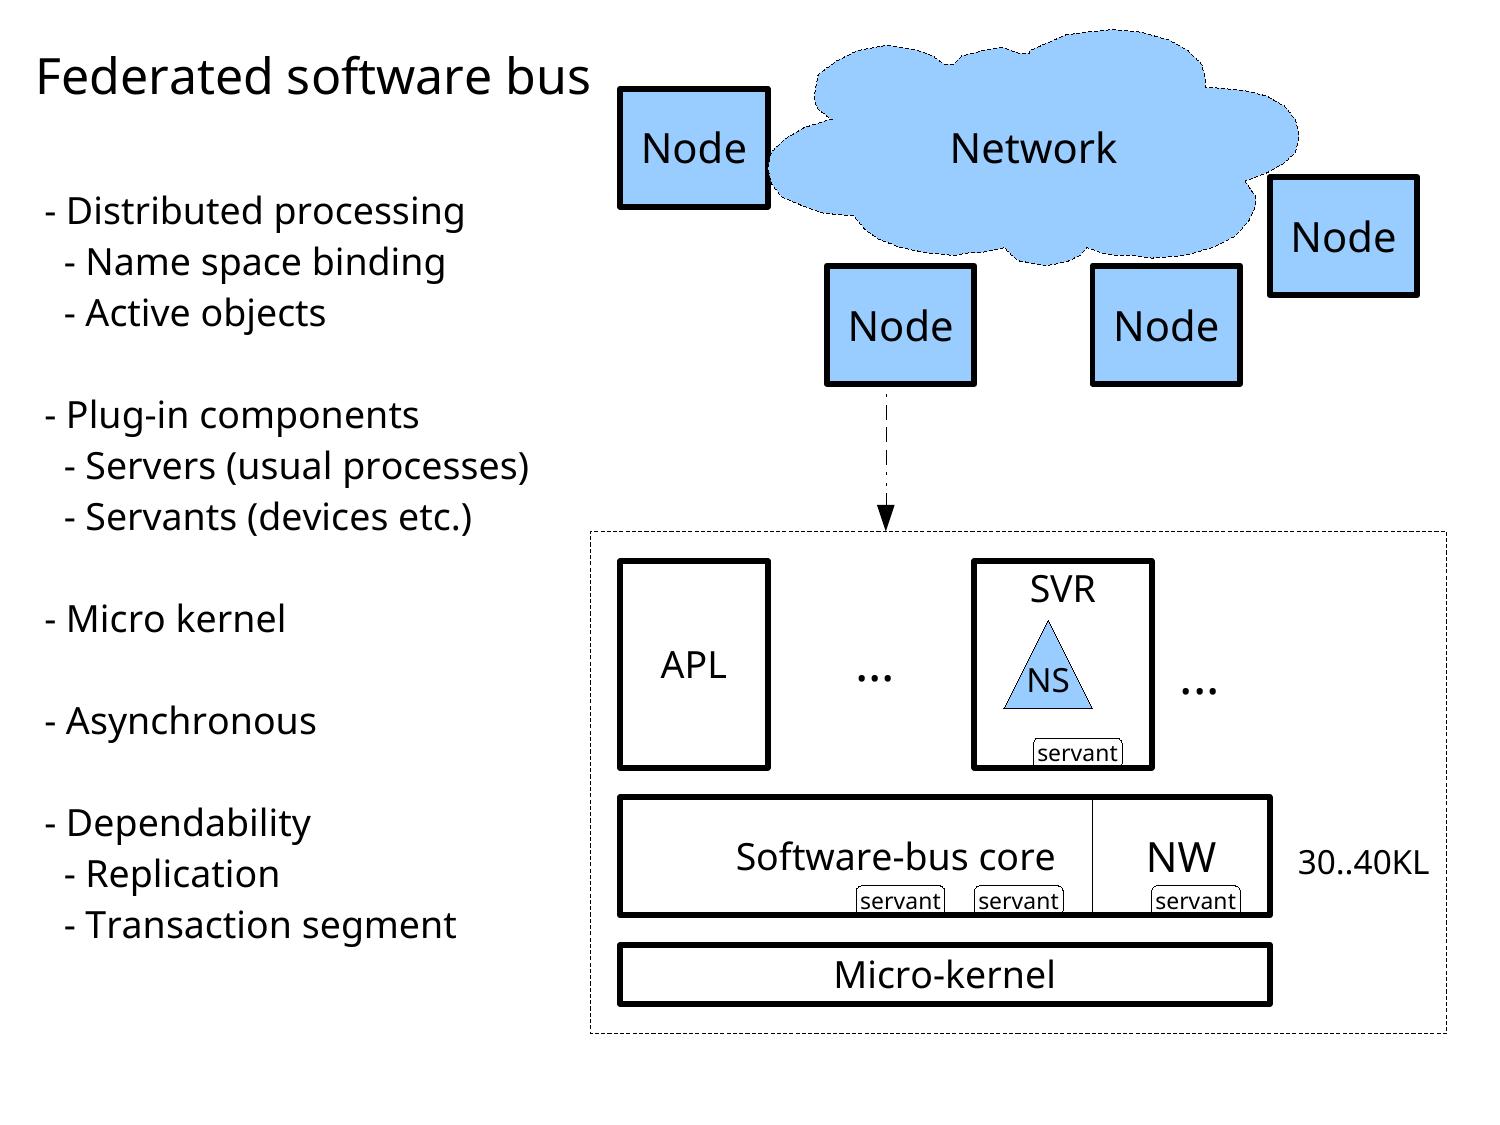

Network
Federated software bus
Node
- Distributed processing
 - Name space binding
 - Active objects
- Plug-in components
 - Servers (usual processes)
 - Servants (devices etc.)
- Micro kernel
- Asynchronous
- Dependability
 - Replication
 - Transaction segment
Node
Node
Node
APL
SVR
...
NS
...
servant
Software-bus core
NW
30..40KL
servant
servant
servant
Micro-kernel